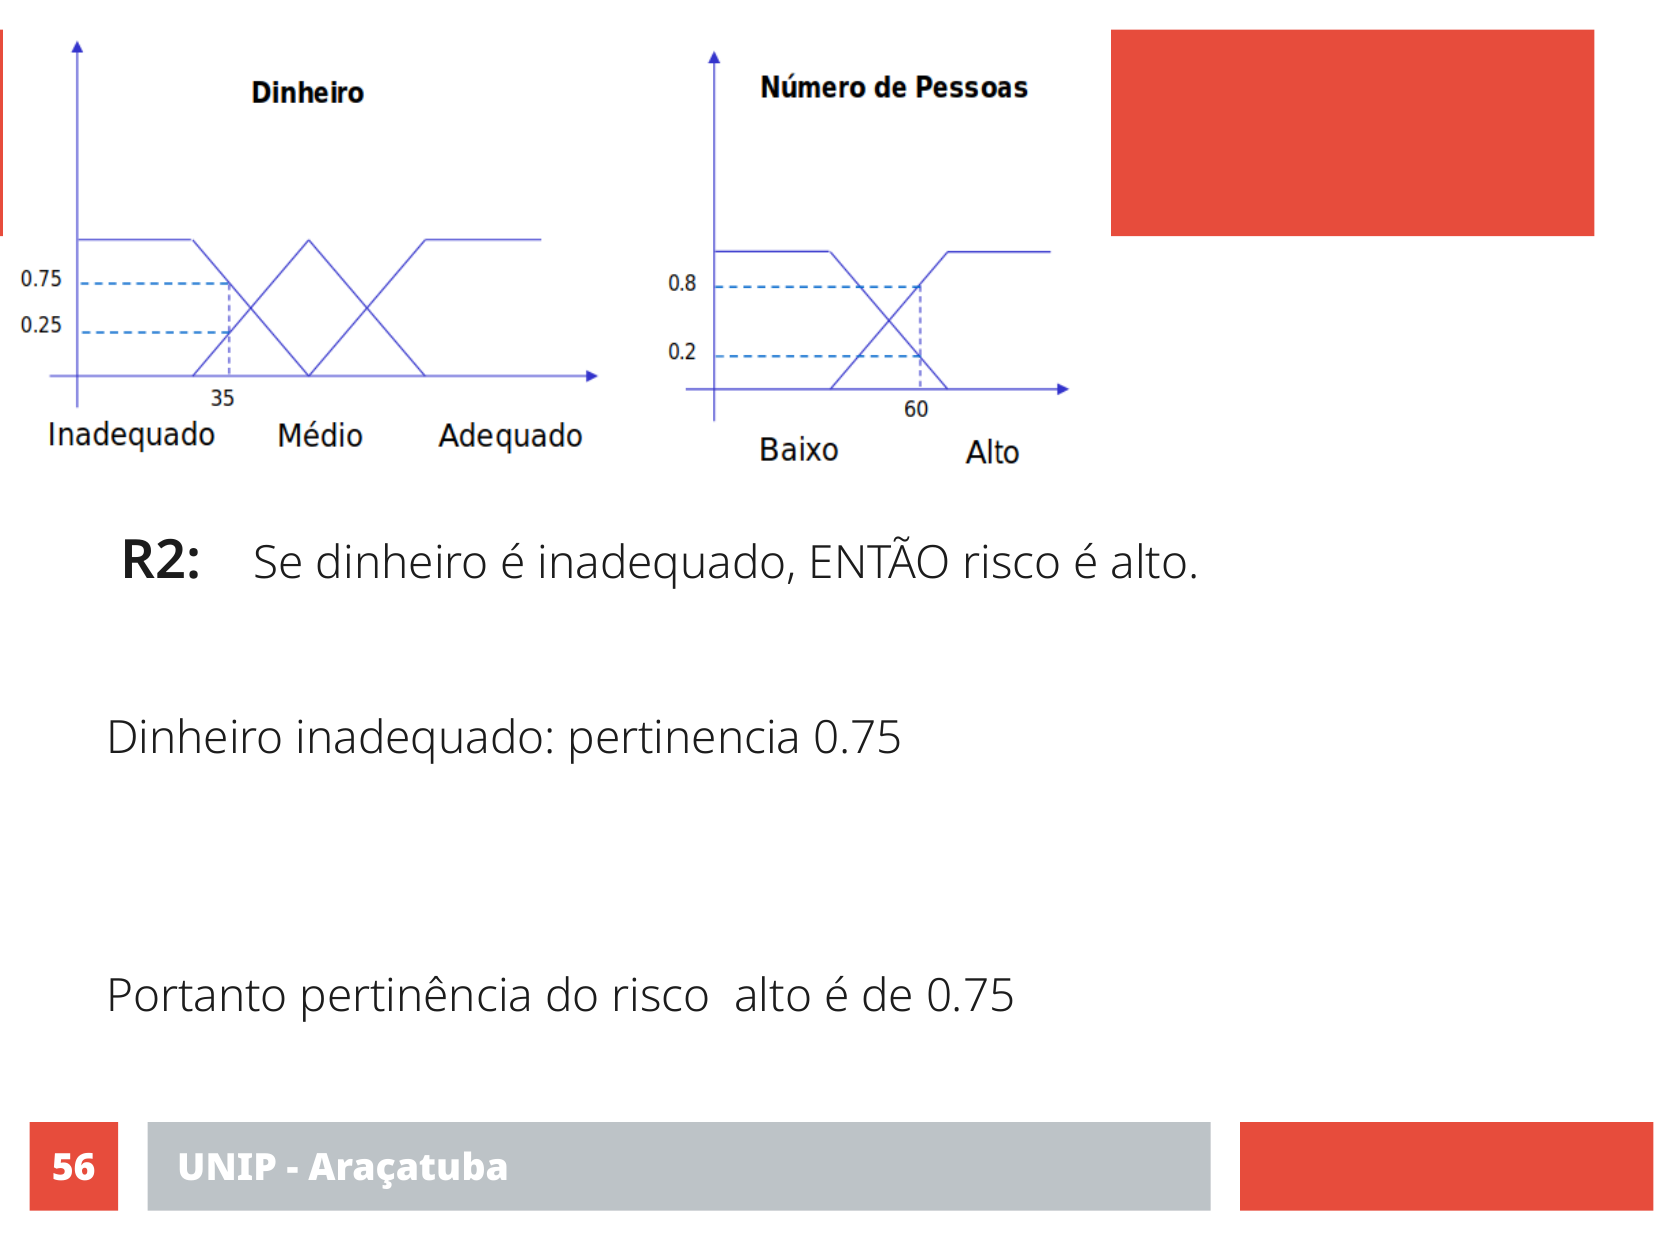

#
 R2: 	Se dinheiro é inadequado, ENTÃO risco é alto.
Dinheiro inadequado: pertinencia 0.75
Portanto pertinência do risco alto é de 0.75
56
UNIP - Araçatuba